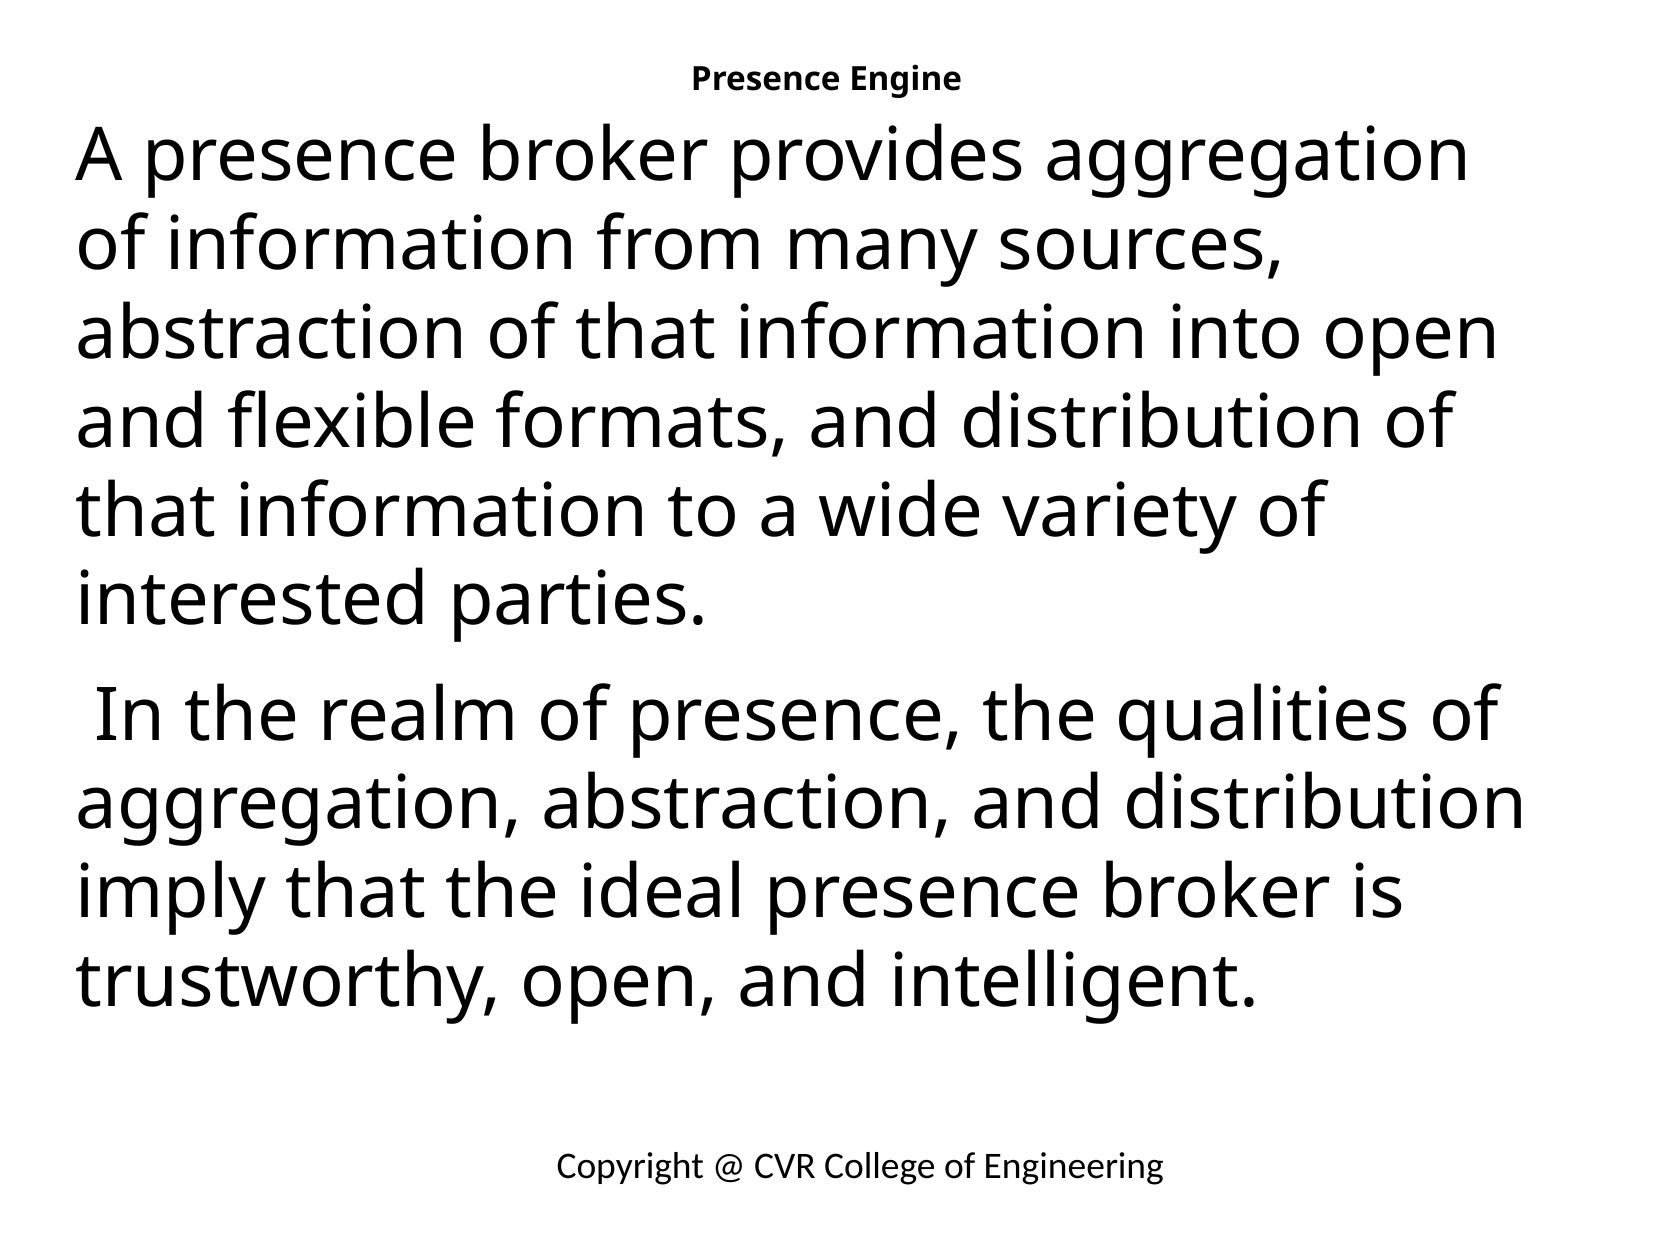

# Presence Engine
A presence broker provides aggregation of information from many sources, abstraction of that information into open and flexible formats, and distribution of that information to a wide variety of interested parties.
 In the realm of presence, the qualities of aggregation, abstraction, and distribution imply that the ideal presence broker is trustworthy, open, and intelligent.